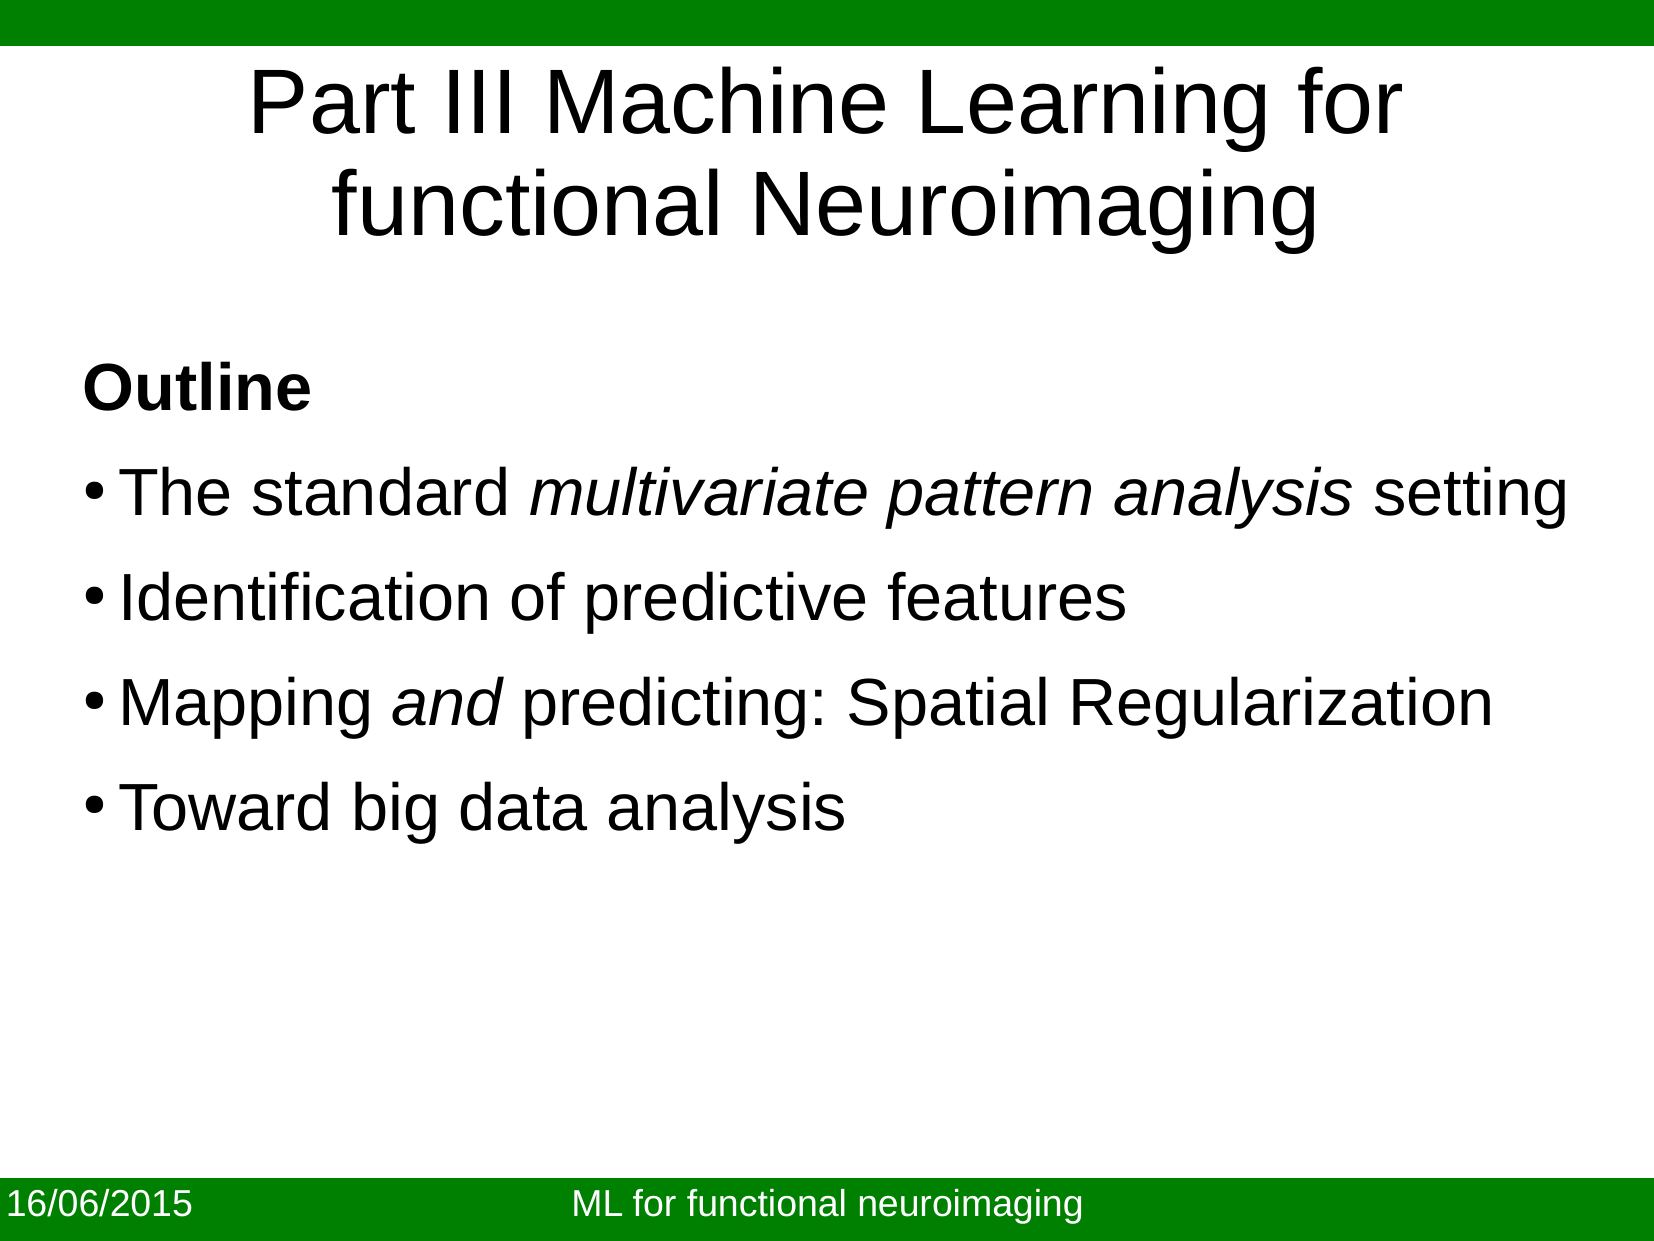

# Part III Machine Learning for functional Neuroimaging
Outline
The standard multivariate pattern analysis setting
Identification of predictive features
Mapping and predicting: Spatial Regularization
Toward big data analysis
Transfer learning